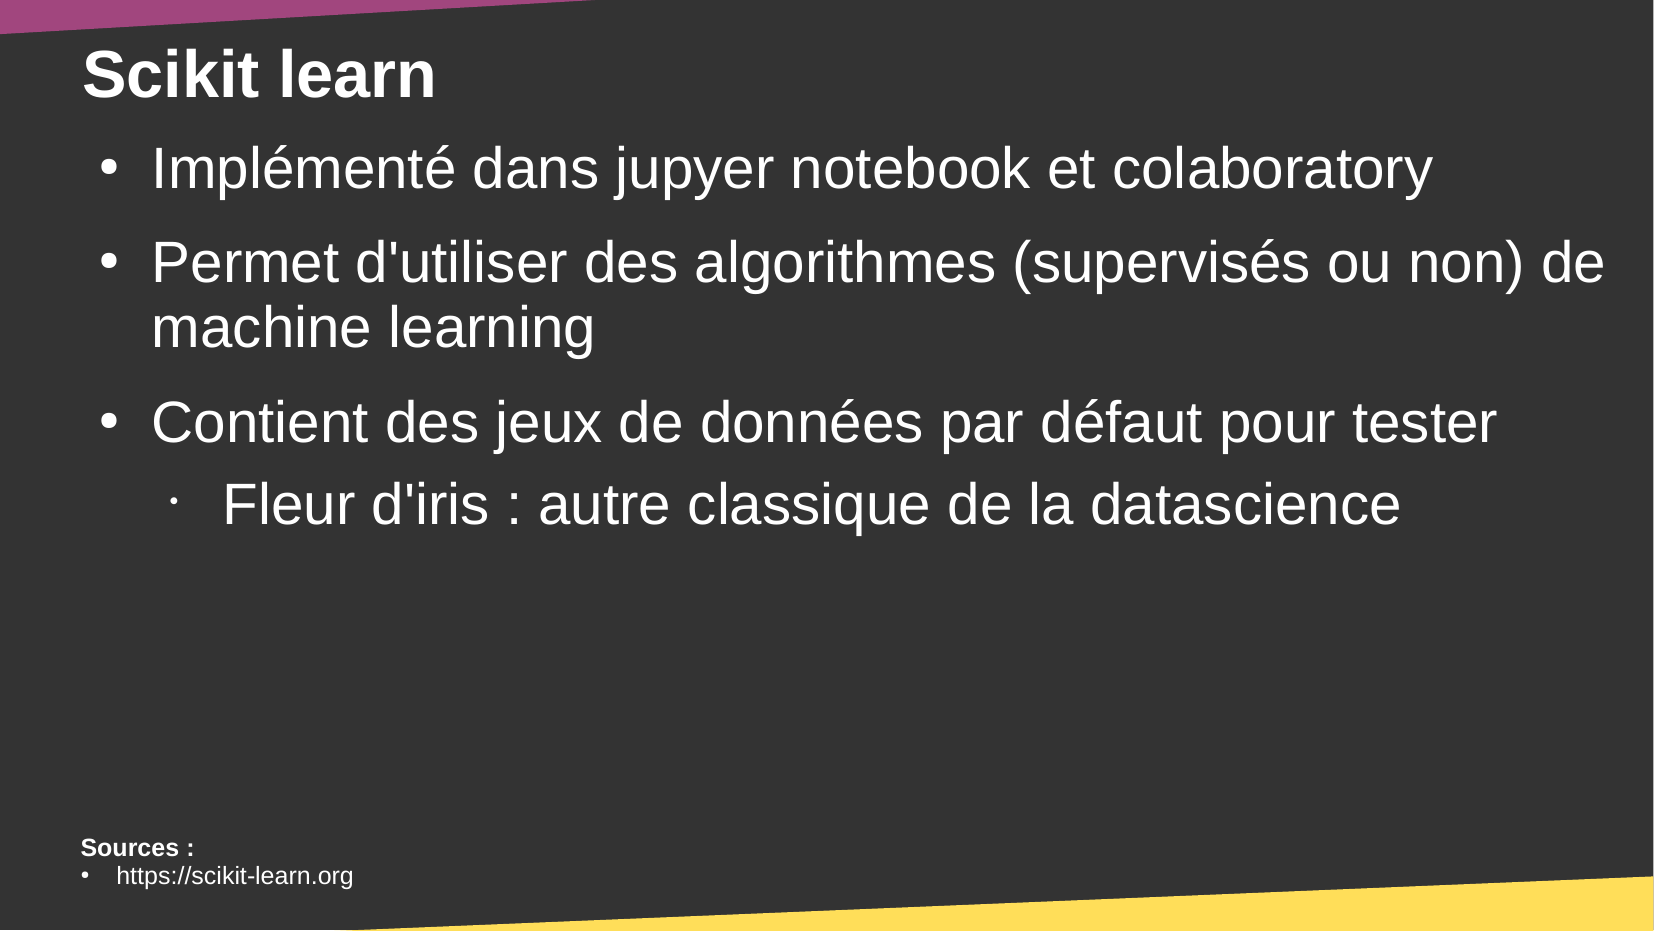

# Scikit learn
Implémenté dans jupyer notebook et colaboratory
Permet d'utiliser des algorithmes (supervisés ou non) de machine learning
Contient des jeux de données par défaut pour tester
Fleur d'iris : autre classique de la datascience
Sources :
https://scikit-learn.org